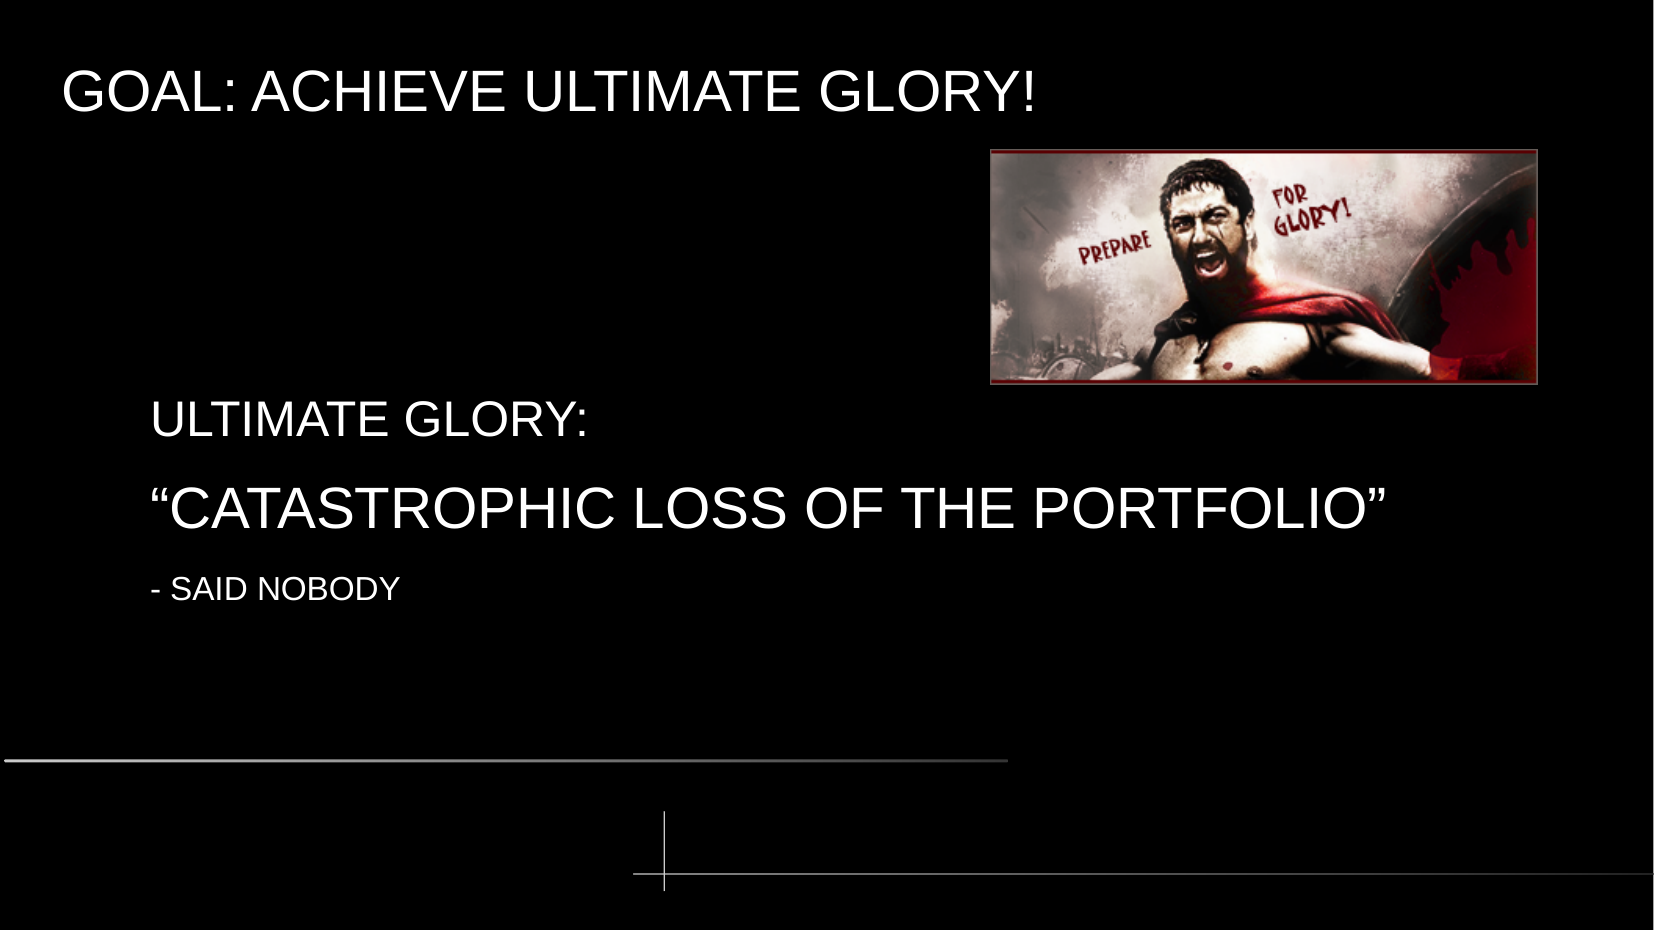

# GOAL: ACHIEVE ULTIMATE GLORY!
ULTIMATE GLORY:
“CATASTROPHIC LOSS OF THE PORTFOLIO”
- SAID NOBODY